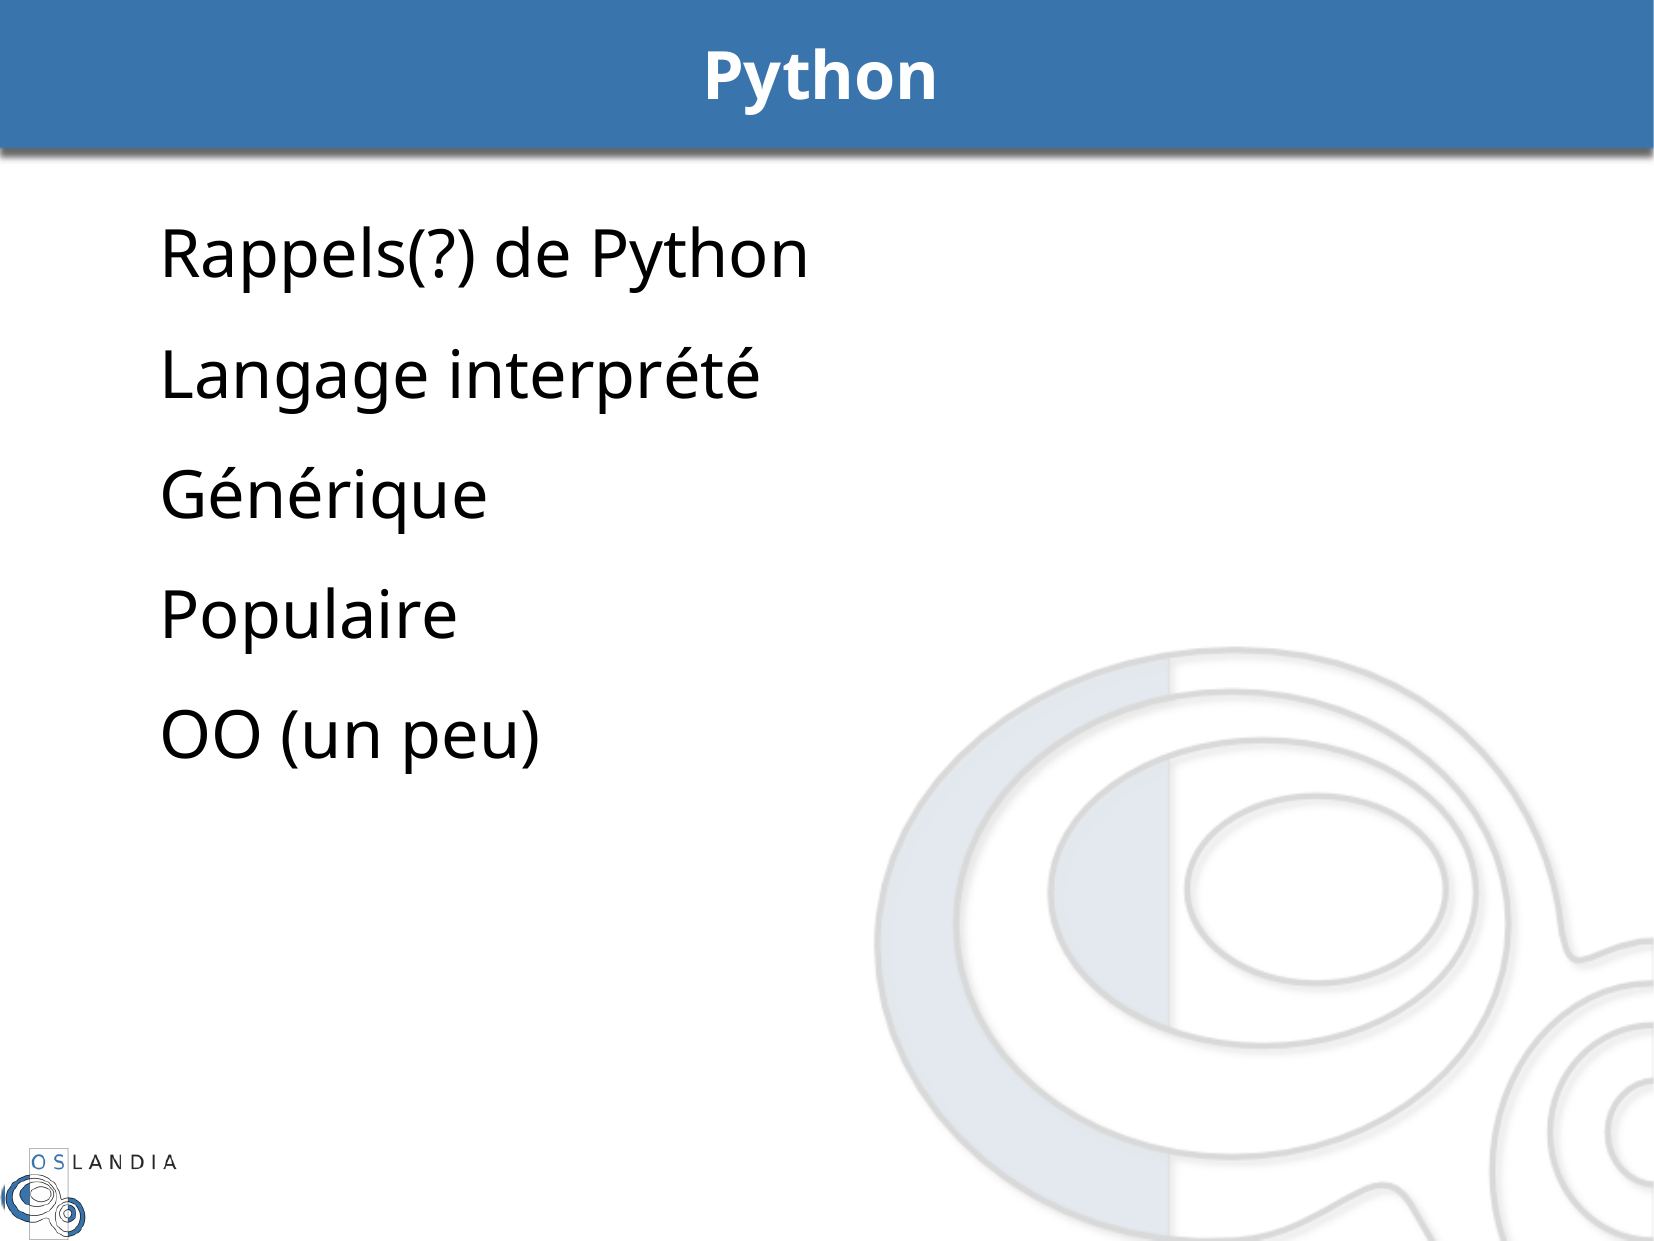

# Python
Rappels(?) de Python
Langage interprété
Générique
Populaire
OO (un peu)